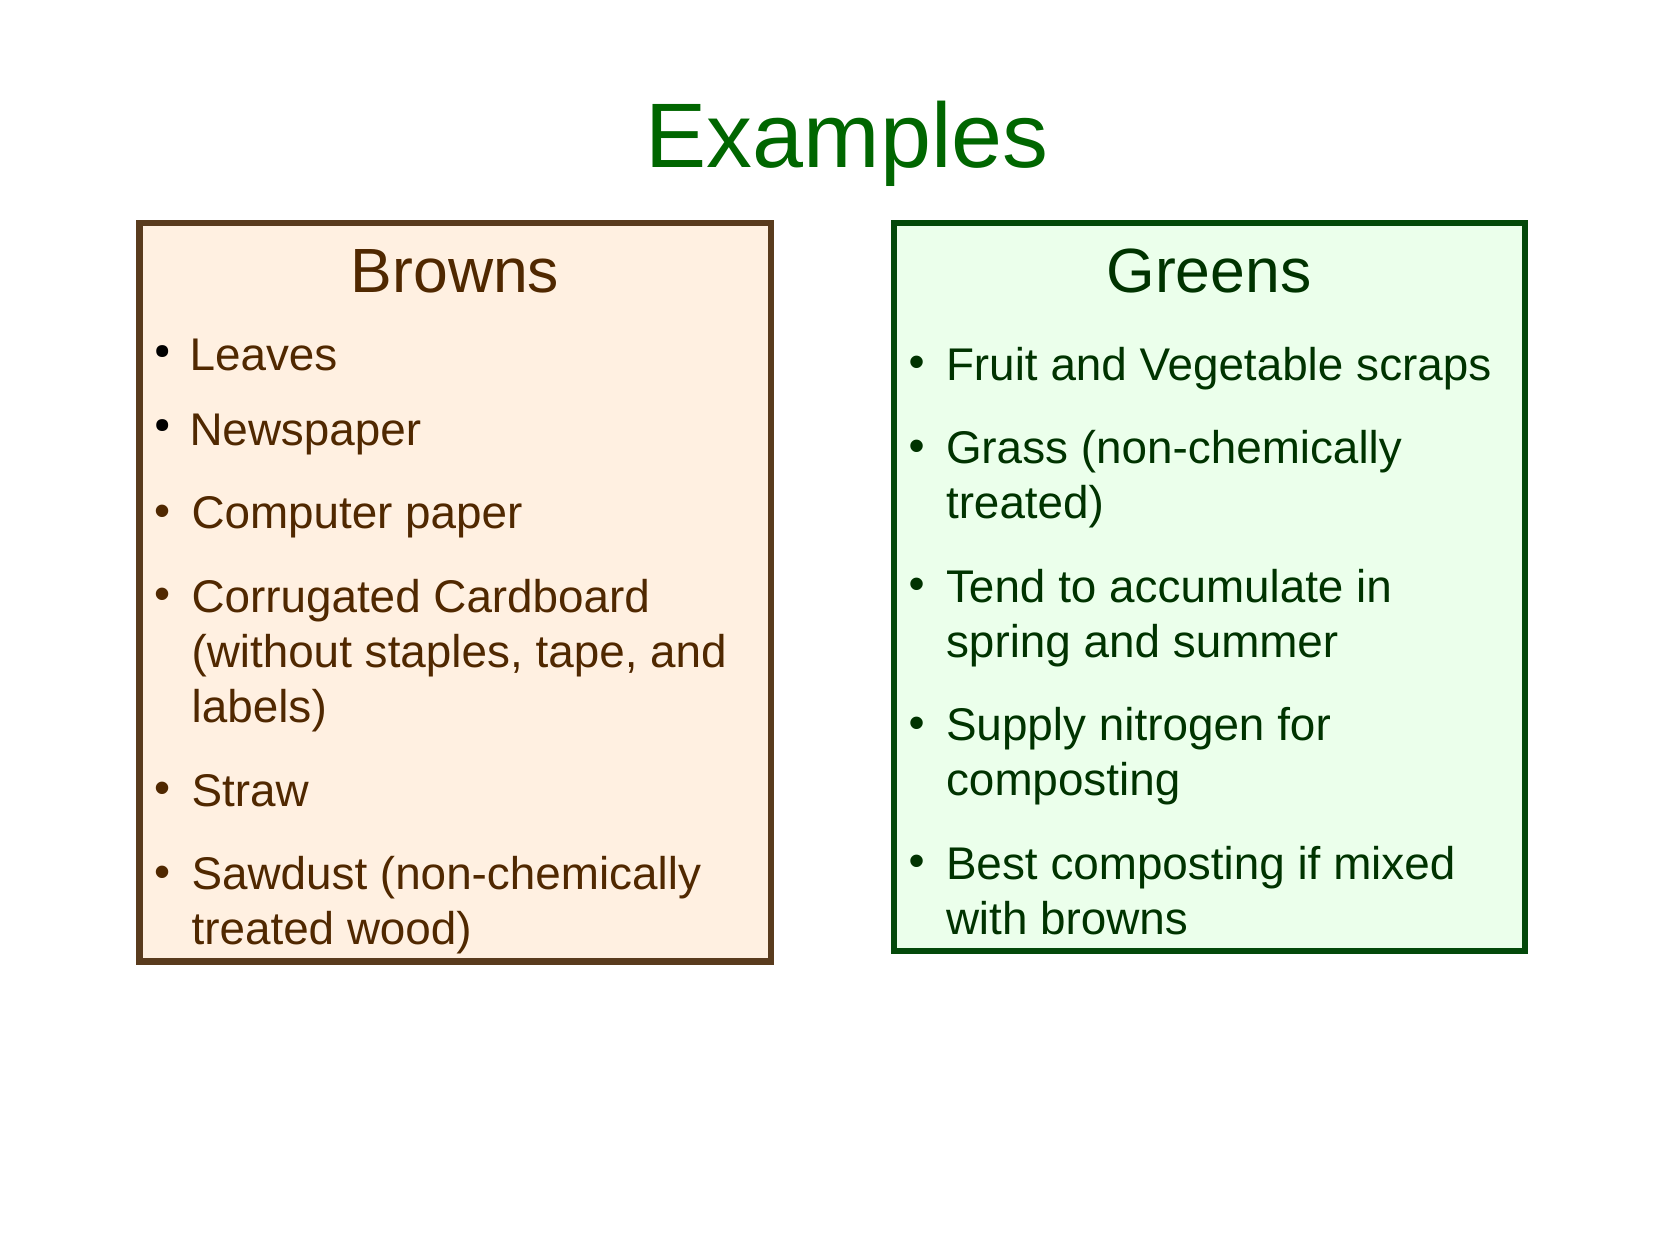

Examples
Browns
Leaves
Newspaper
Computer paper
Corrugated Cardboard (without staples, tape, and labels)
Straw
Sawdust (non-chemically treated wood)
Greens
Fruit and Vegetable scraps
Grass (non-chemically treated)
Tend to accumulate in spring and summer
Supply nitrogen for composting
Best composting if mixed with browns